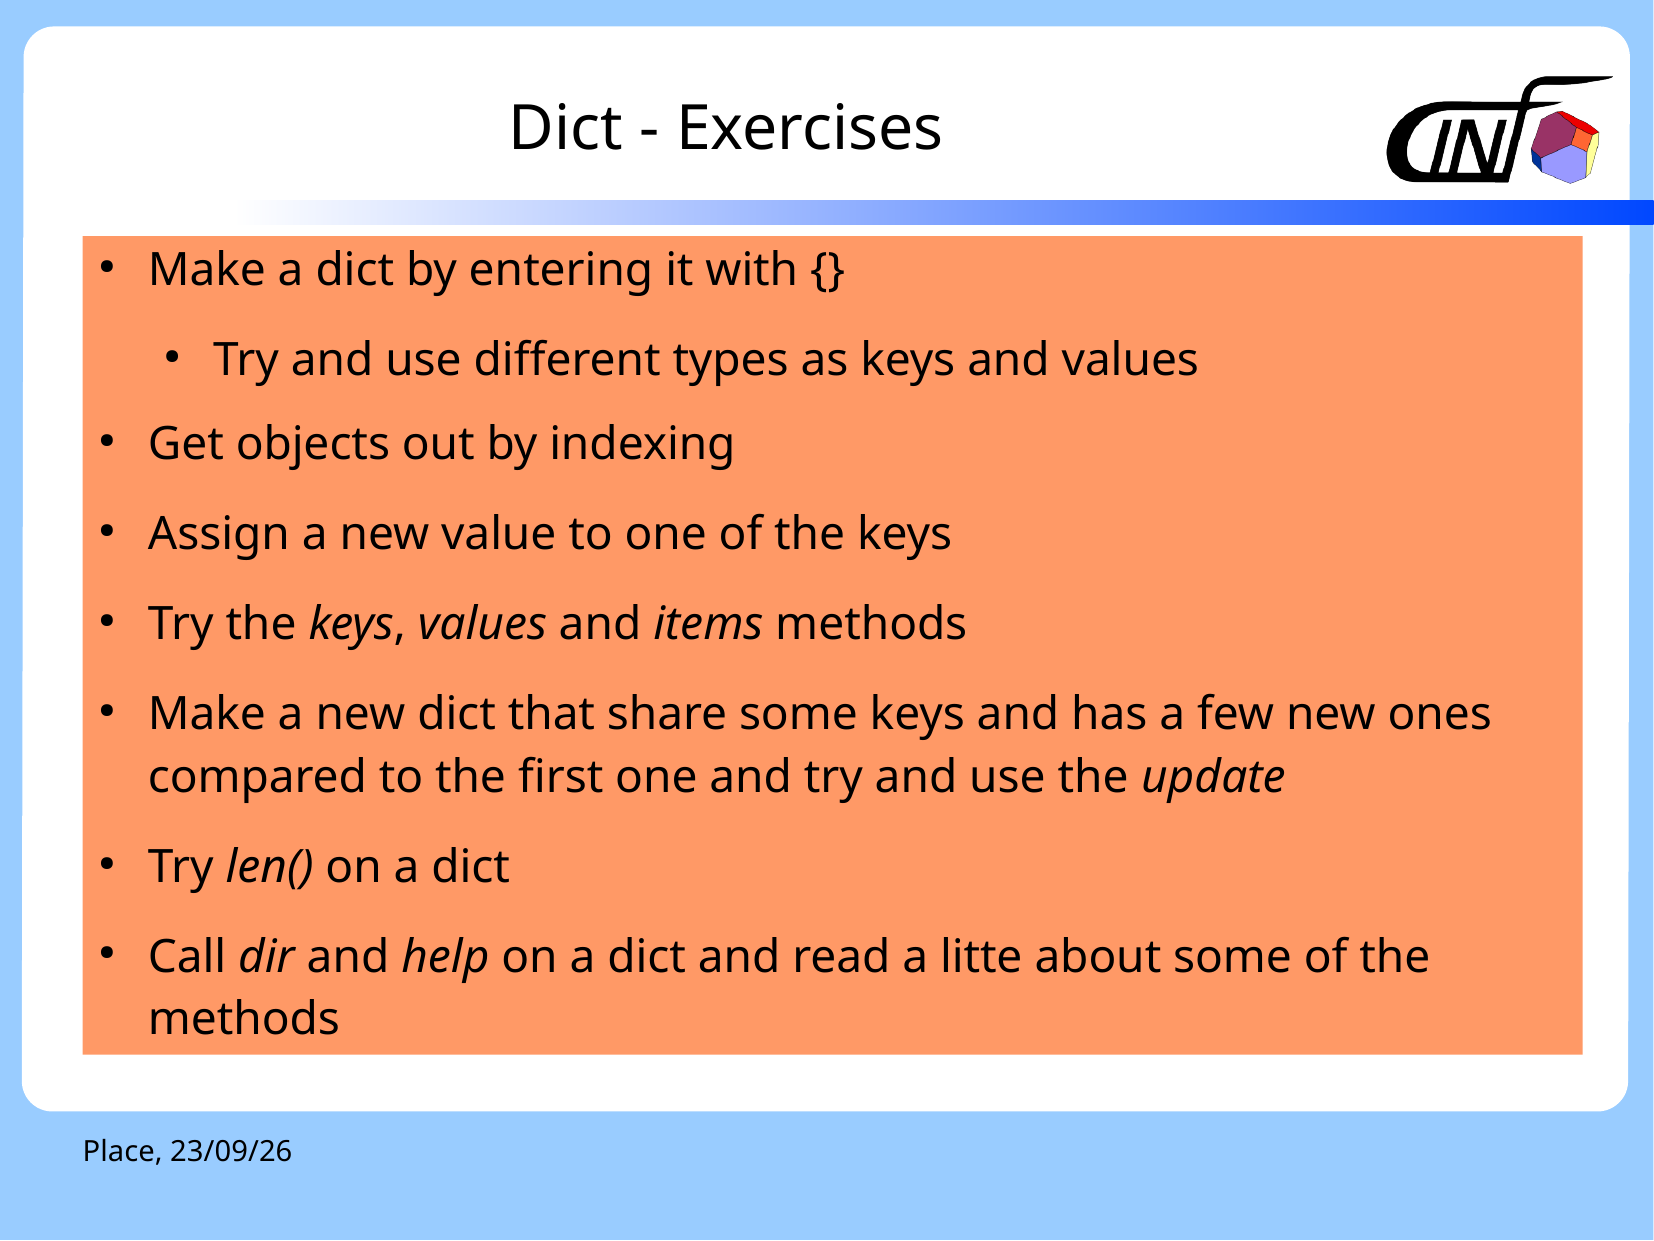

# Dict - Exercises
Make a dict by entering it with {}
Try and use different types as keys and values
Get objects out by indexing
Assign a new value to one of the keys
Try the keys, values and items methods
Make a new dict that share some keys and has a few new ones compared to the first one and try and use the update
Try len() on a dict
Call dir and help on a dict and read a litte about some of the methods